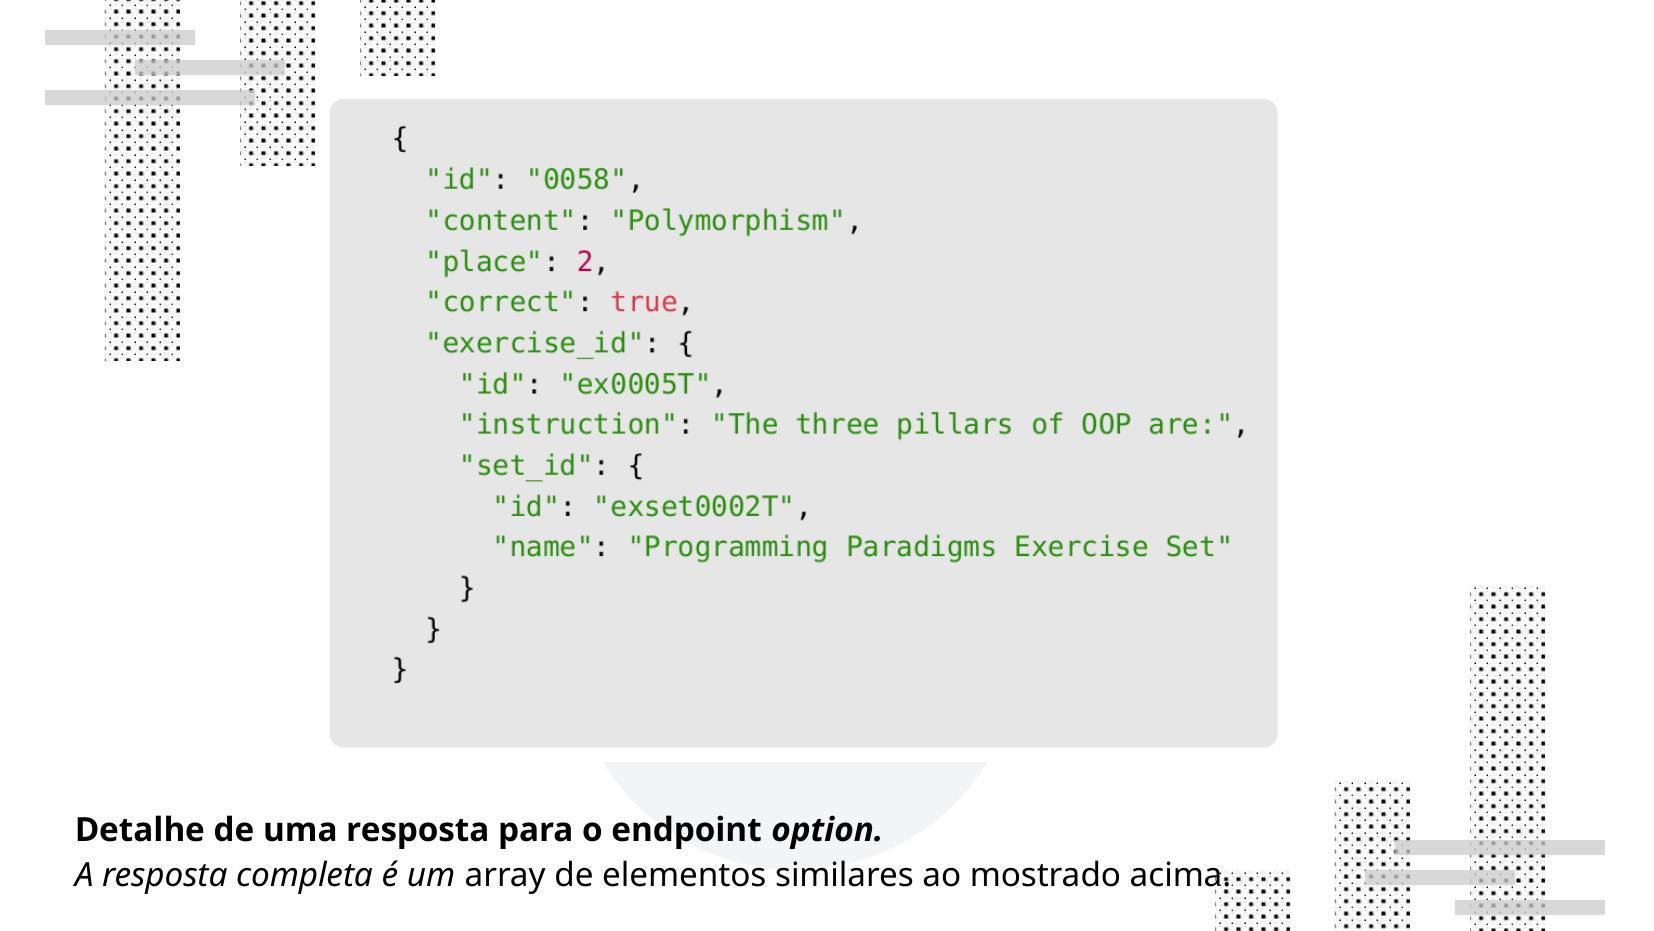

Detalhe de uma resposta para o endpoint option.
A resposta completa é um array de elementos similares ao mostrado acima.